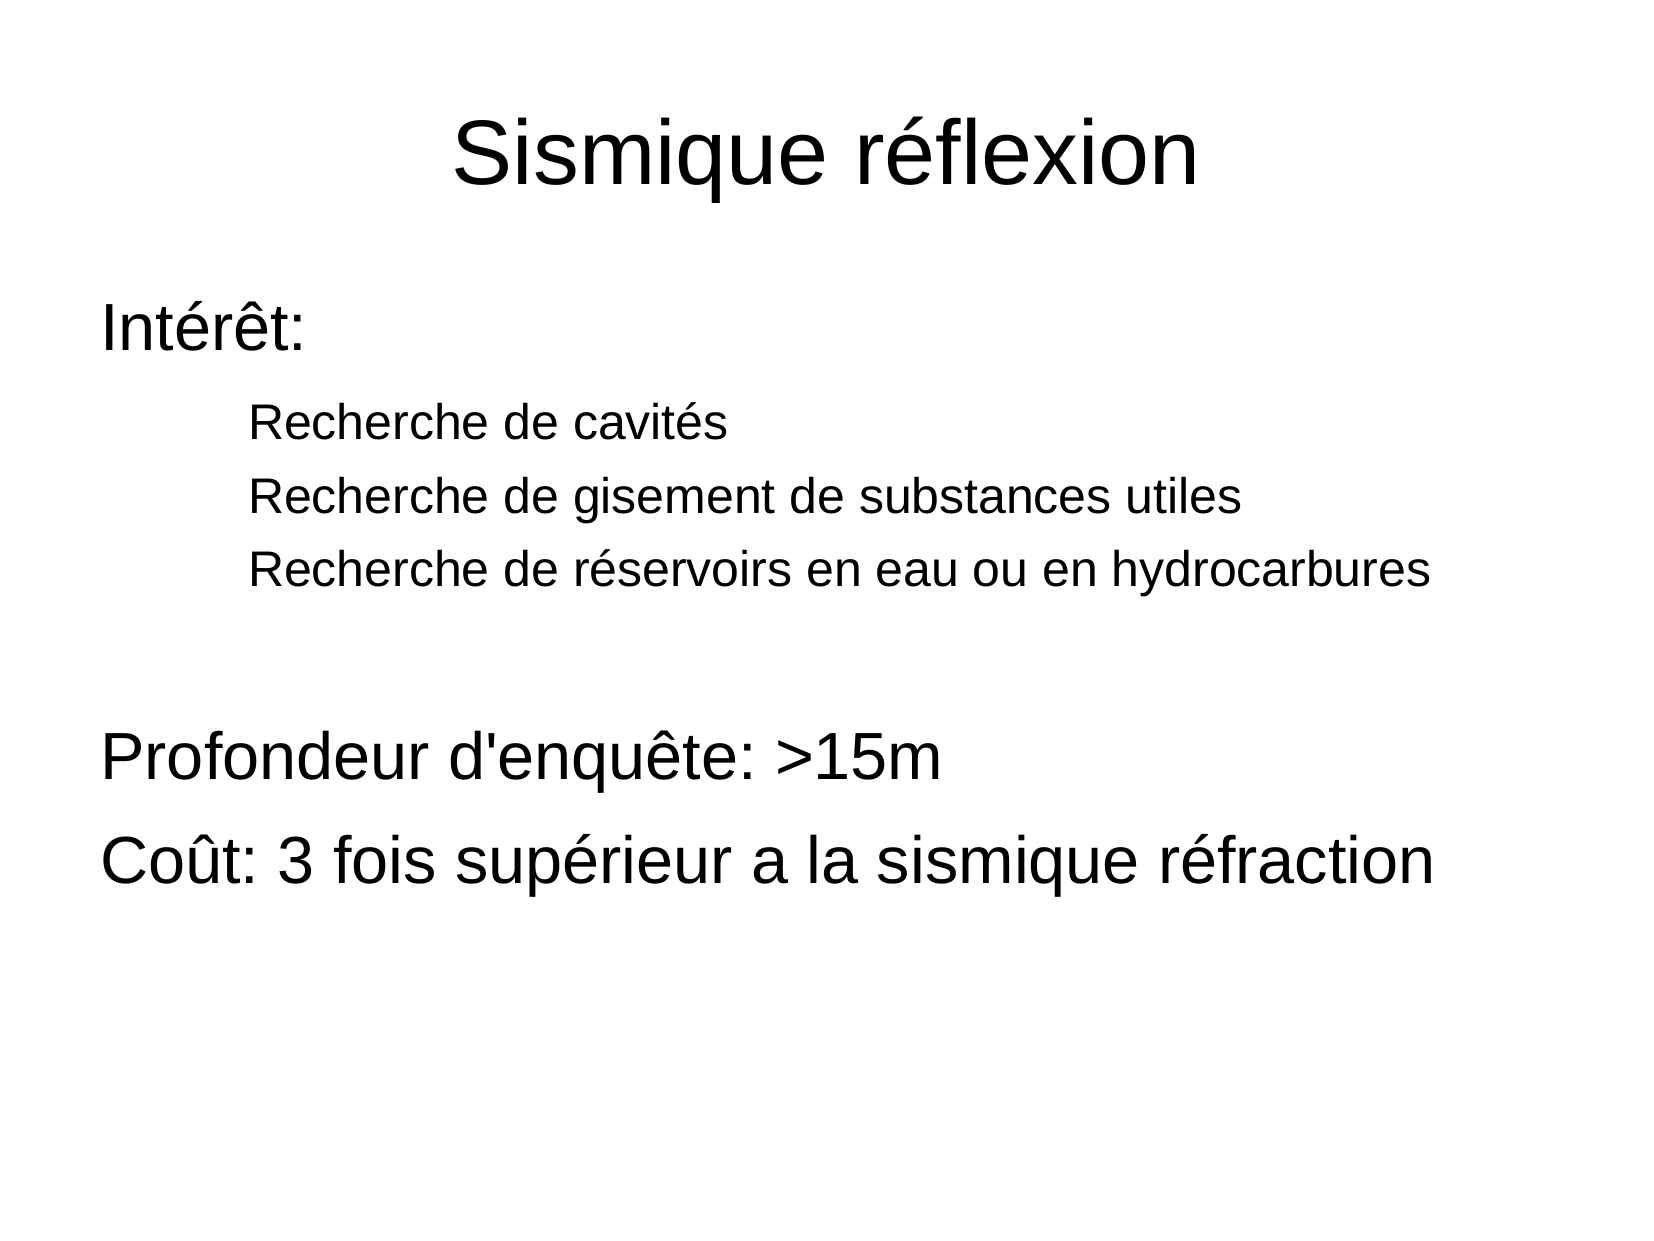

# Sismique réflexion
Intérêt:
Recherche de cavités
Recherche de gisement de substances utiles
Recherche de réservoirs en eau ou en hydrocarbures
Profondeur d'enquête: >15m
Coût: 3 fois supérieur a la sismique réfraction